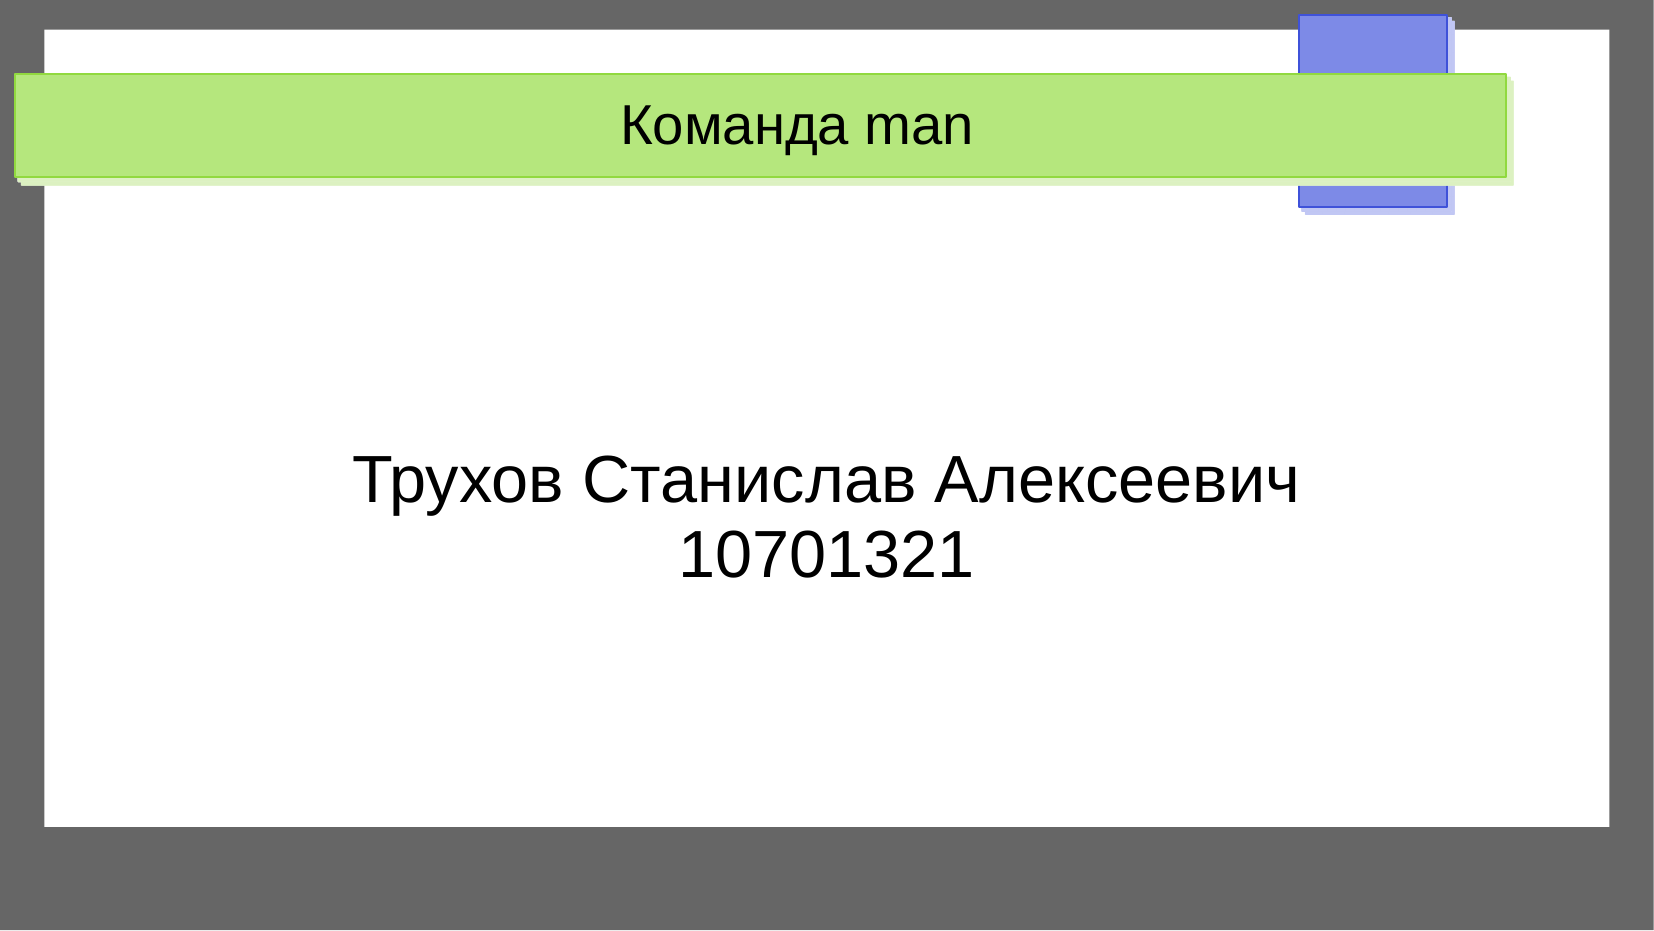

# Команда man
Трухов Станислав Алексеевич
10701321